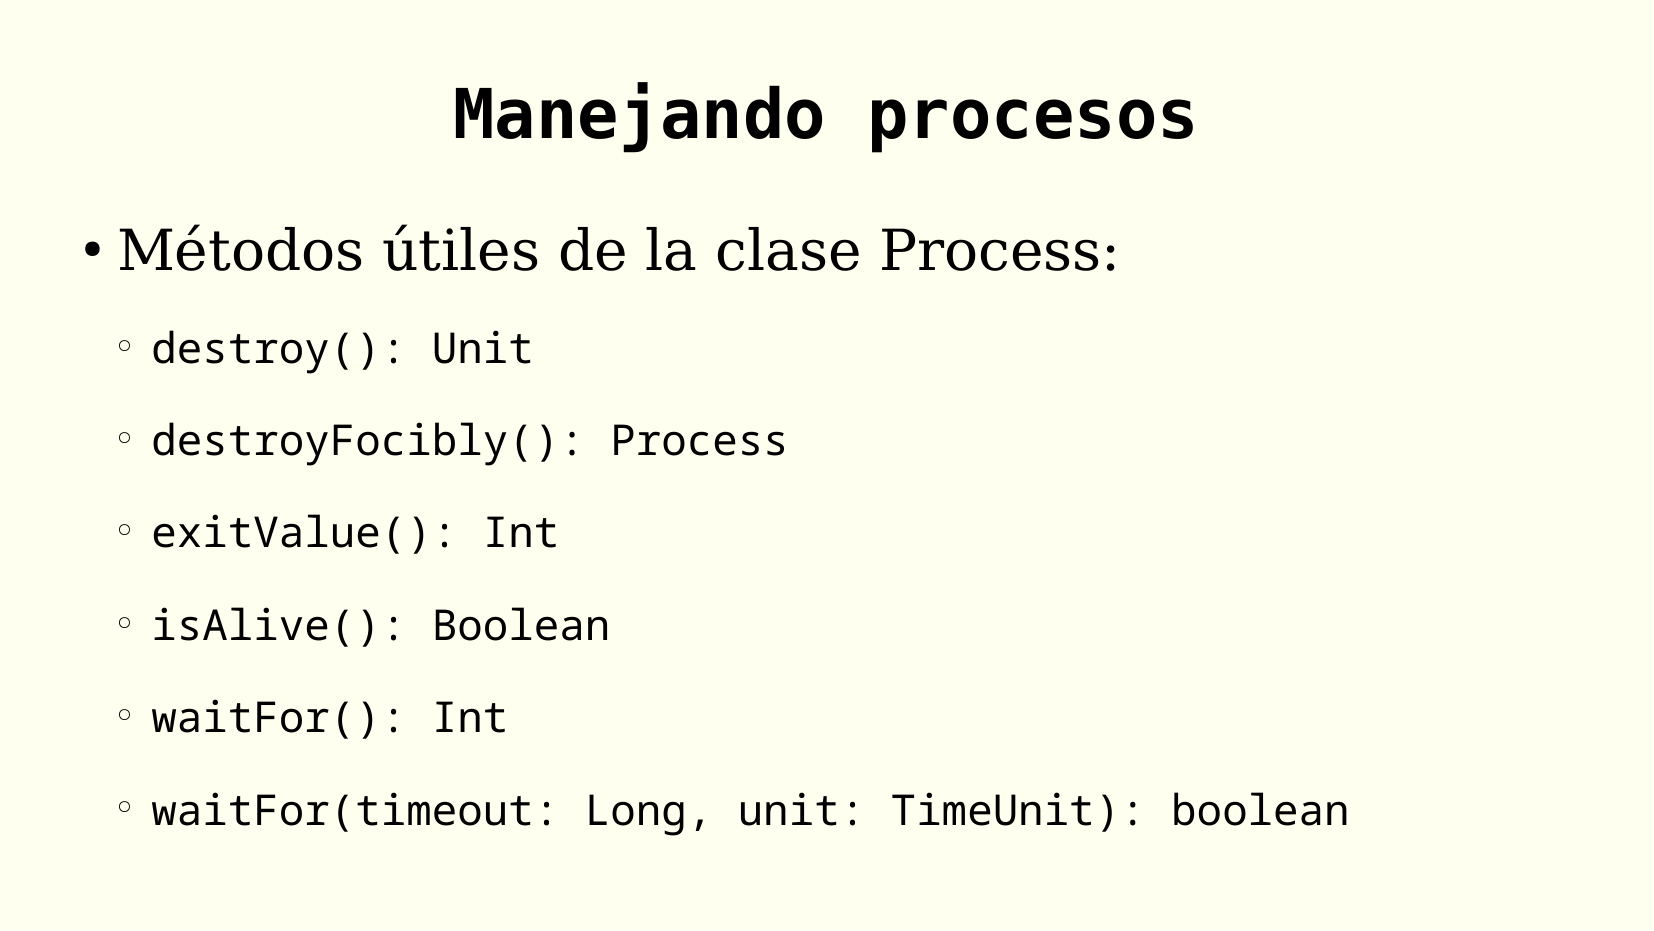

# Manejando procesos
Métodos útiles de la clase Process:
destroy(): Unit
destroyFocibly(): Process
exitValue(): Int
isAlive(): Boolean
waitFor(): Int
waitFor(timeout: Long, unit: TimeUnit): boolean